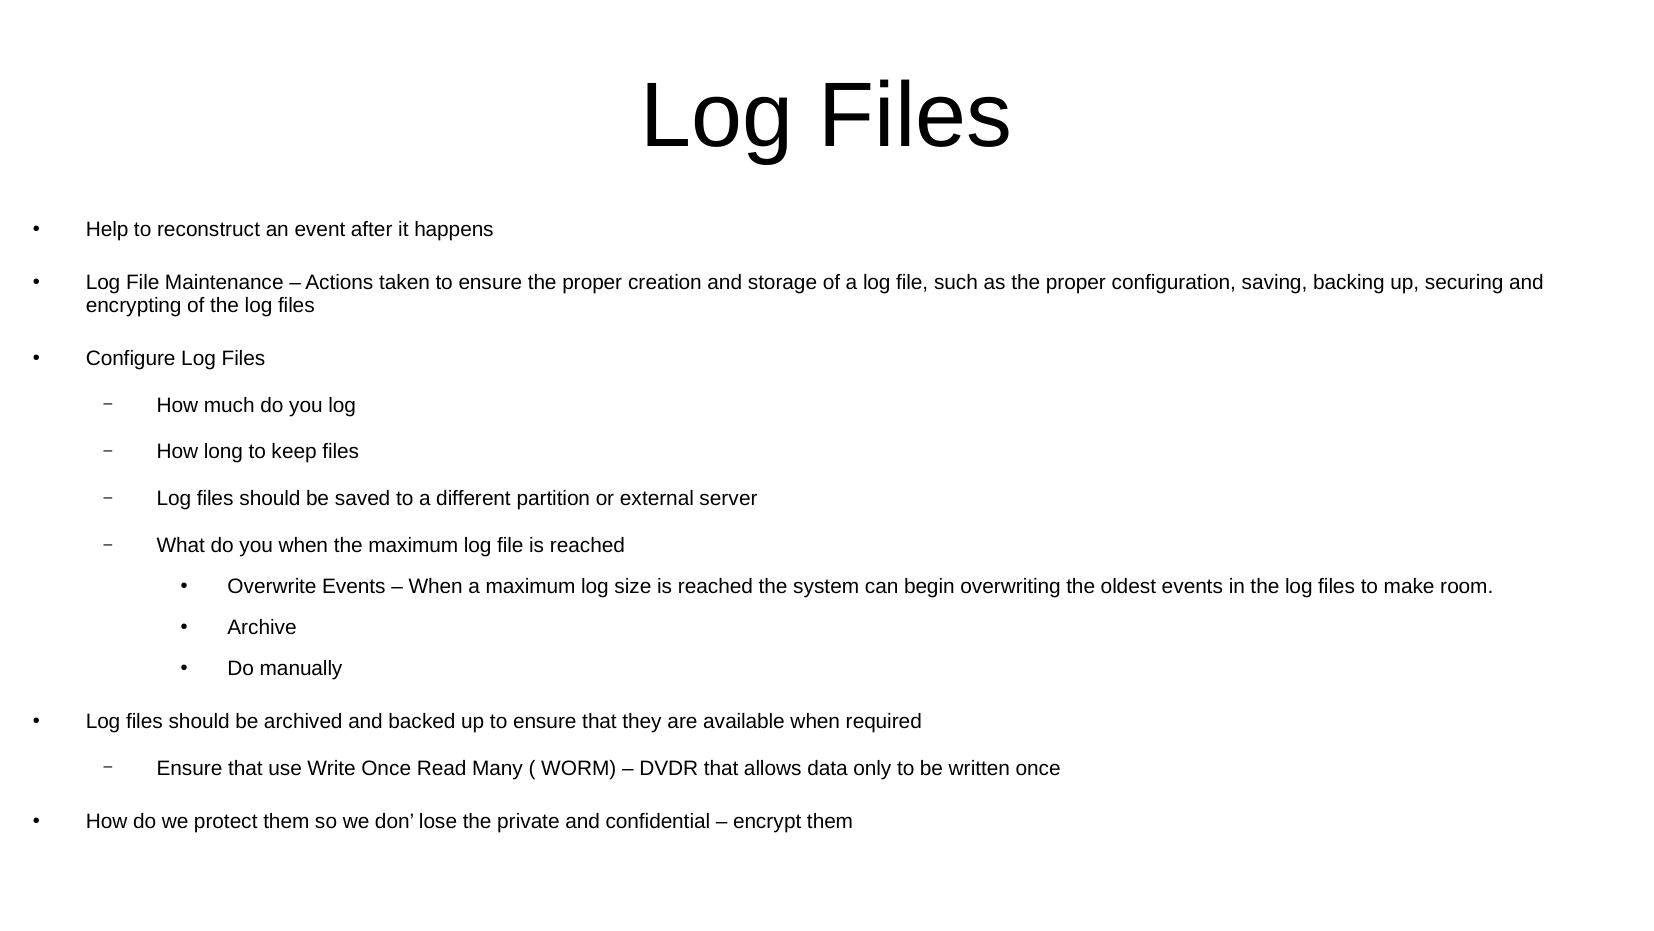

# Log Files
Help to reconstruct an event after it happens
Log File Maintenance – Actions taken to ensure the proper creation and storage of a log file, such as the proper configuration, saving, backing up, securing and encrypting of the log files
Configure Log Files
How much do you log
How long to keep files
Log files should be saved to a different partition or external server
What do you when the maximum log file is reached
Overwrite Events – When a maximum log size is reached the system can begin overwriting the oldest events in the log files to make room.
Archive
Do manually
Log files should be archived and backed up to ensure that they are available when required
Ensure that use Write Once Read Many ( WORM) – DVDR that allows data only to be written once
How do we protect them so we don’ lose the private and confidential – encrypt them